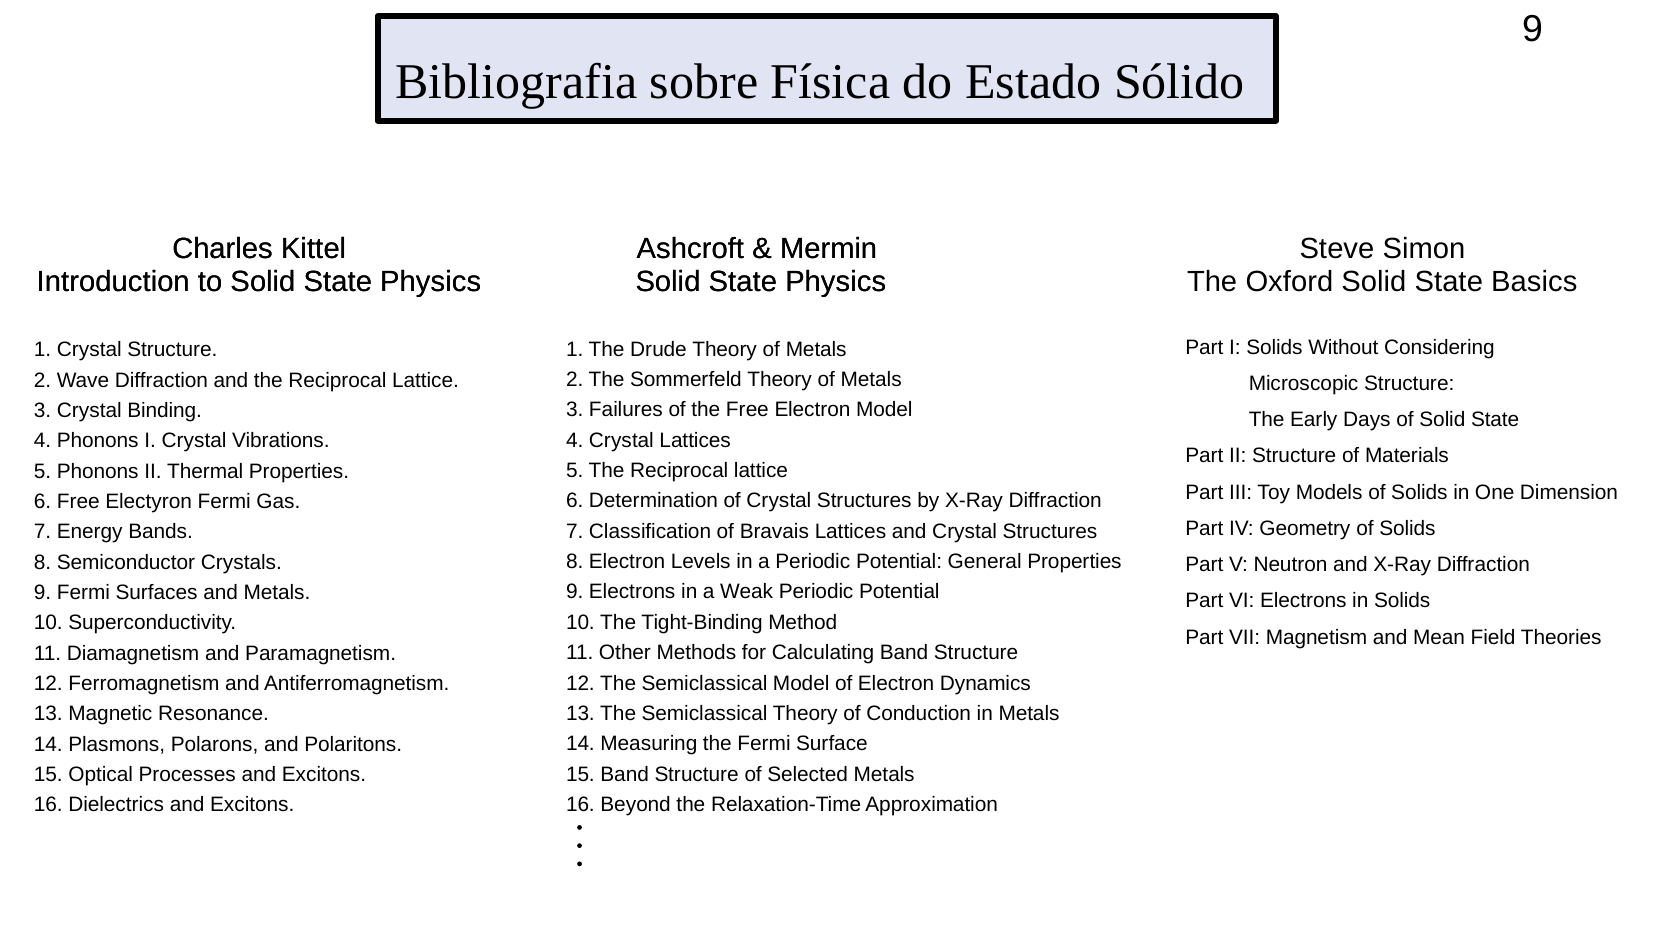

Bibliografia sobre Física do Estado Sólido
Charles Kittel
Introduction to Solid State Physics
Charles Kittel
Introduction to Solid State Physics
Ashcroft & Mermin
Solid State Physics
Ashcroft & Mermin
Solid State Physics
Steve Simon
The Oxford Solid State Basics
1. The Drude Theory of Metals
2. The Sommerfeld Theory of Metals
3. Failures of the Free Electron Model
4. Crystal Lattices
5. The Reciprocal lattice
6. Determination of Crystal Structures by X-Ray Diffraction
7. Classification of Bravais Lattices and Crystal Structures
8. Electron Levels in a Periodic Potential: General Properties
9. Electrons in a Weak Periodic Potential
10. The Tight-Binding Method
11. Other Methods for Calculating Band Structure
12. The Semiclassical Model of Electron Dynamics
13. The Semiclassical Theory of Conduction in Metals
14. Measuring the Fermi Surface
15. Band Structure of Selected Metals
16. Beyond the Relaxation-Time Approximation
1. Crystal Structure.
2. Wave Diffraction and the Reciprocal Lattice.
3. Crystal Binding.
4. Phonons I. Crystal Vibrations.
5. Phonons II. Thermal Properties.
6. Free Electyron Fermi Gas.
7. Energy Bands.
8. Semiconductor Crystals.
9. Fermi Surfaces and Metals.
10. Superconductivity.
11. Diamagnetism and Paramagnetism.
12. Ferromagnetism and Antiferromagnetism.
13. Magnetic Resonance.
14. Plasmons, Polarons, and Polaritons.
15. Optical Processes and Excitons.
16. Dielectrics and Excitons.
Part I: Solids Without Considering
 Microscopic Structure:
 The Early Days of Solid State
Part II: Structure of Materials
Part III: Toy Models of Solids in One Dimension
Part IV: Geometry of Solids
Part V: Neutron and X-Ray Diffraction
Part VI: Electrons in Solids
Part VII: Magnetism and Mean Field Theories